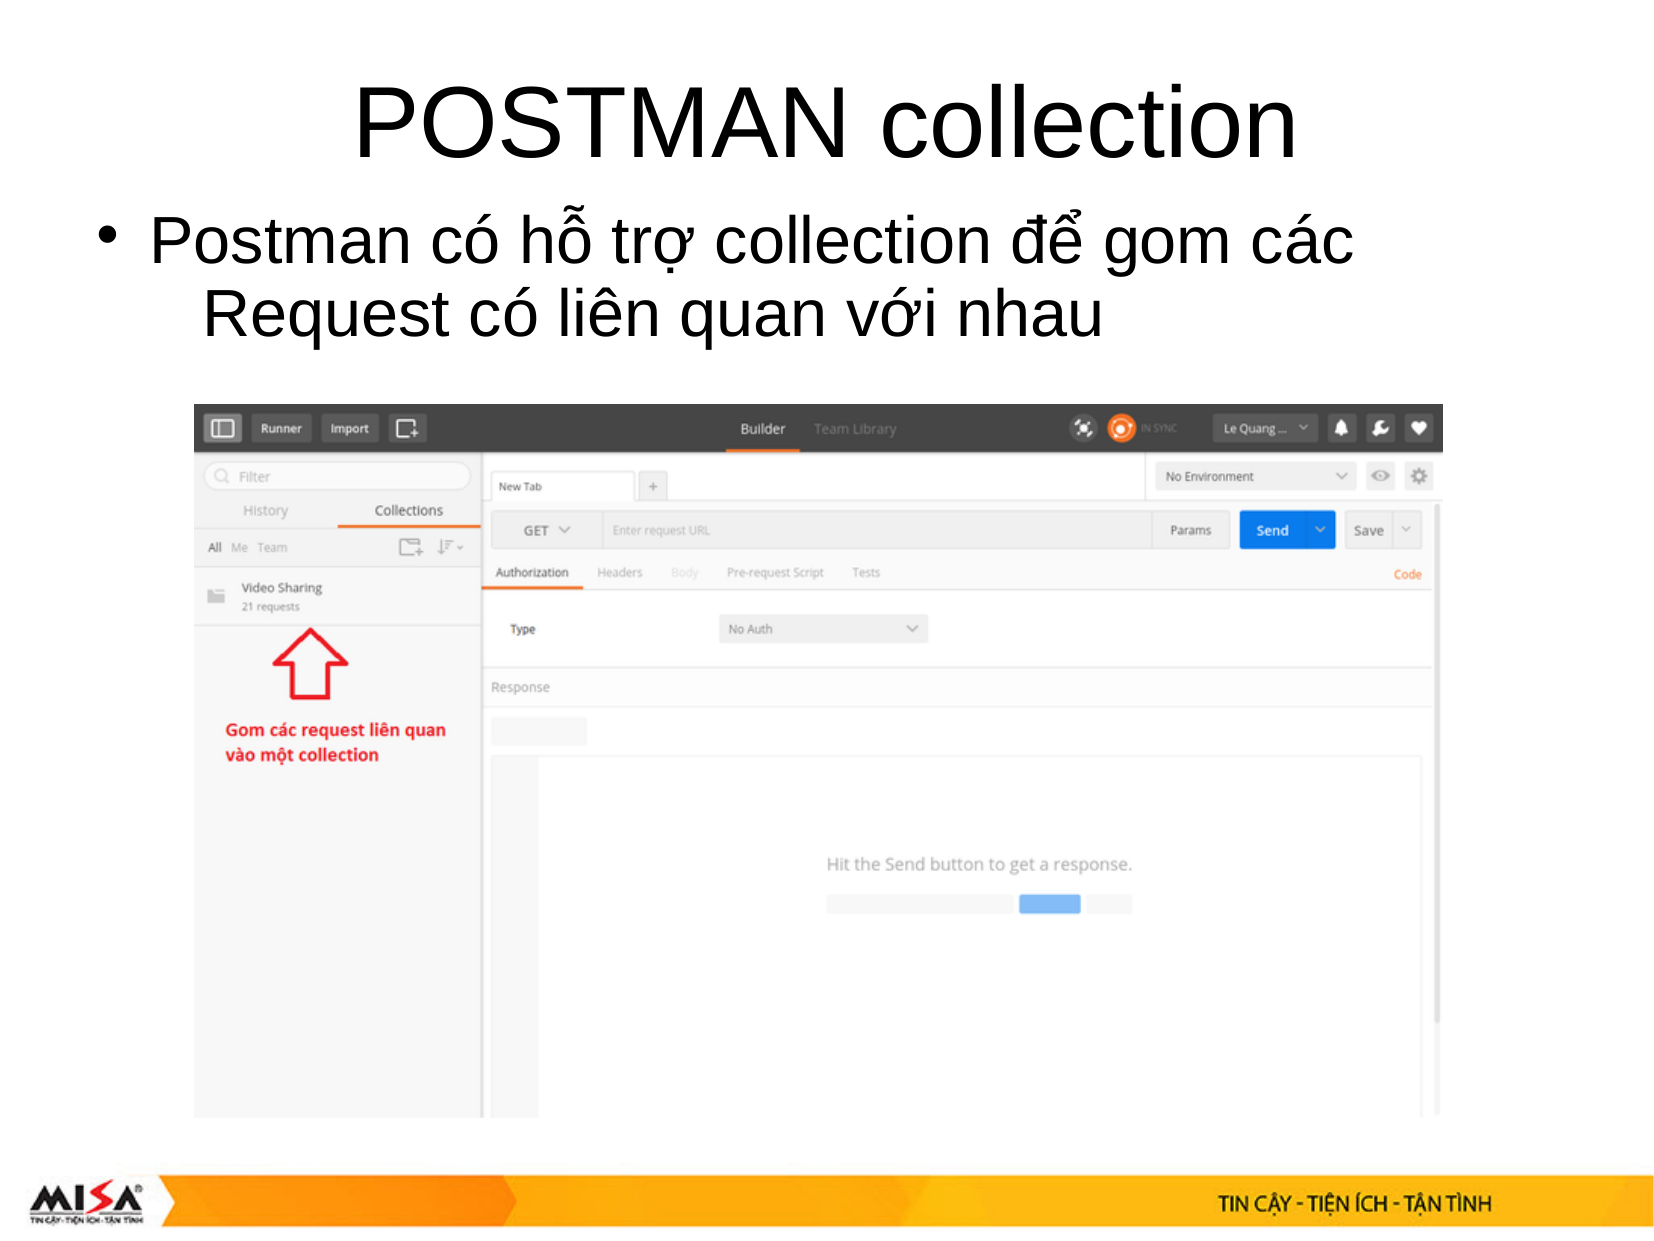

# POSTMAN collection
Postman có hỗ trợ collection để gom các Request có liên quan với nhau